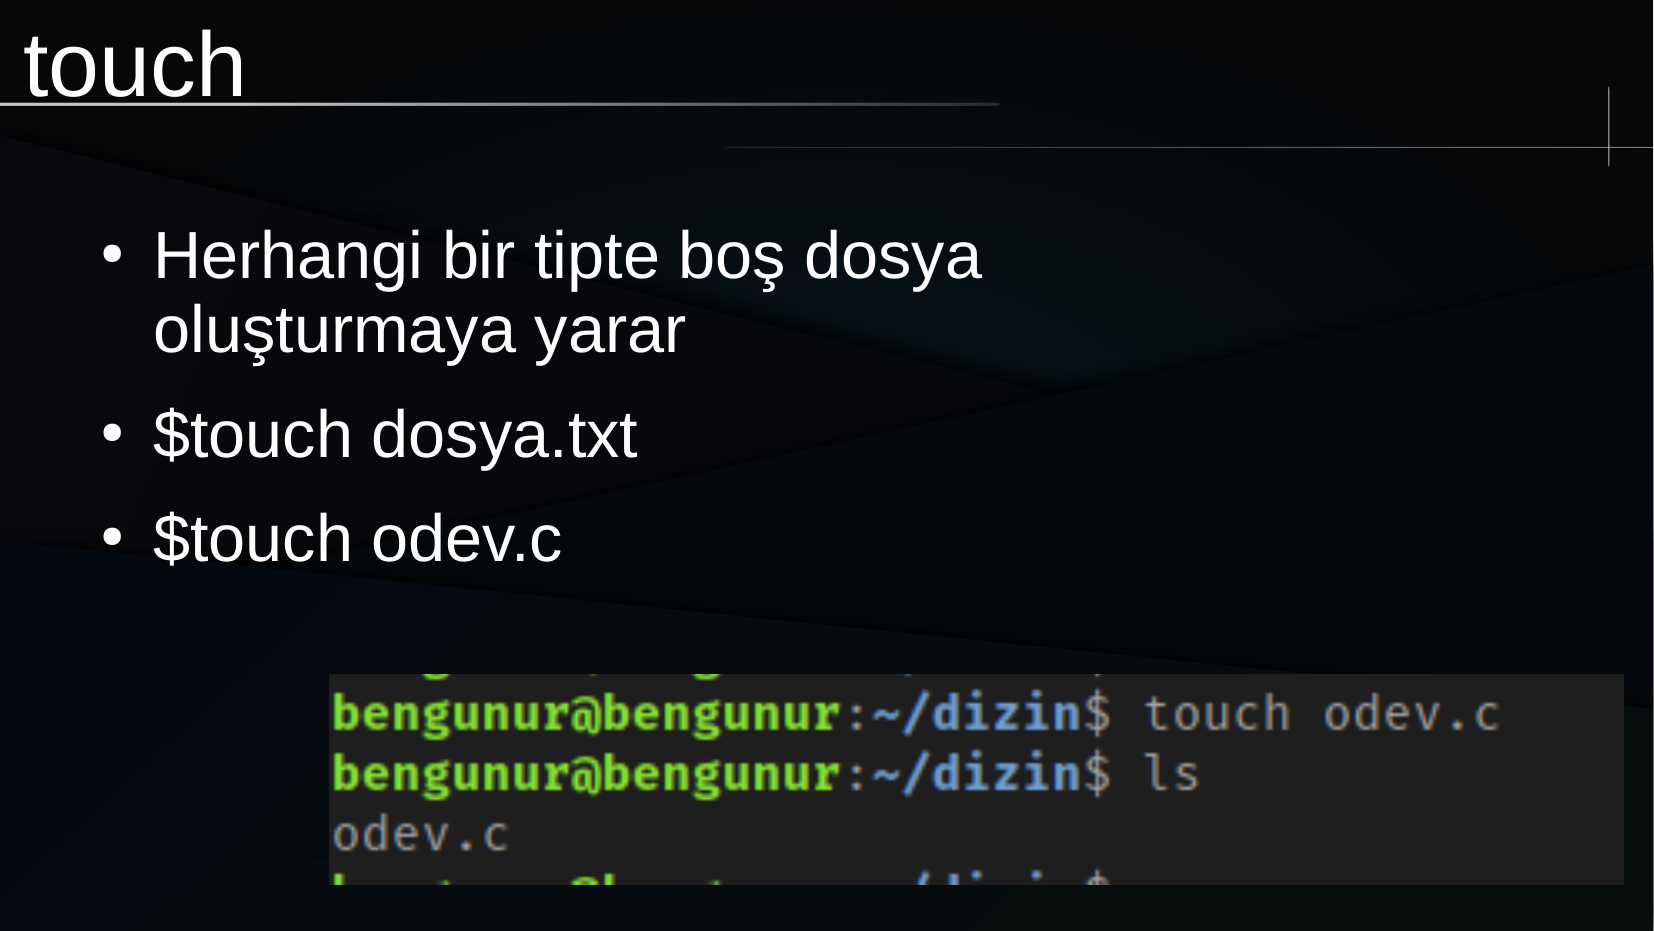

# touch
Herhangi bir tipte boş dosya oluşturmaya yarar
$touch dosya.txt
$touch odev.c